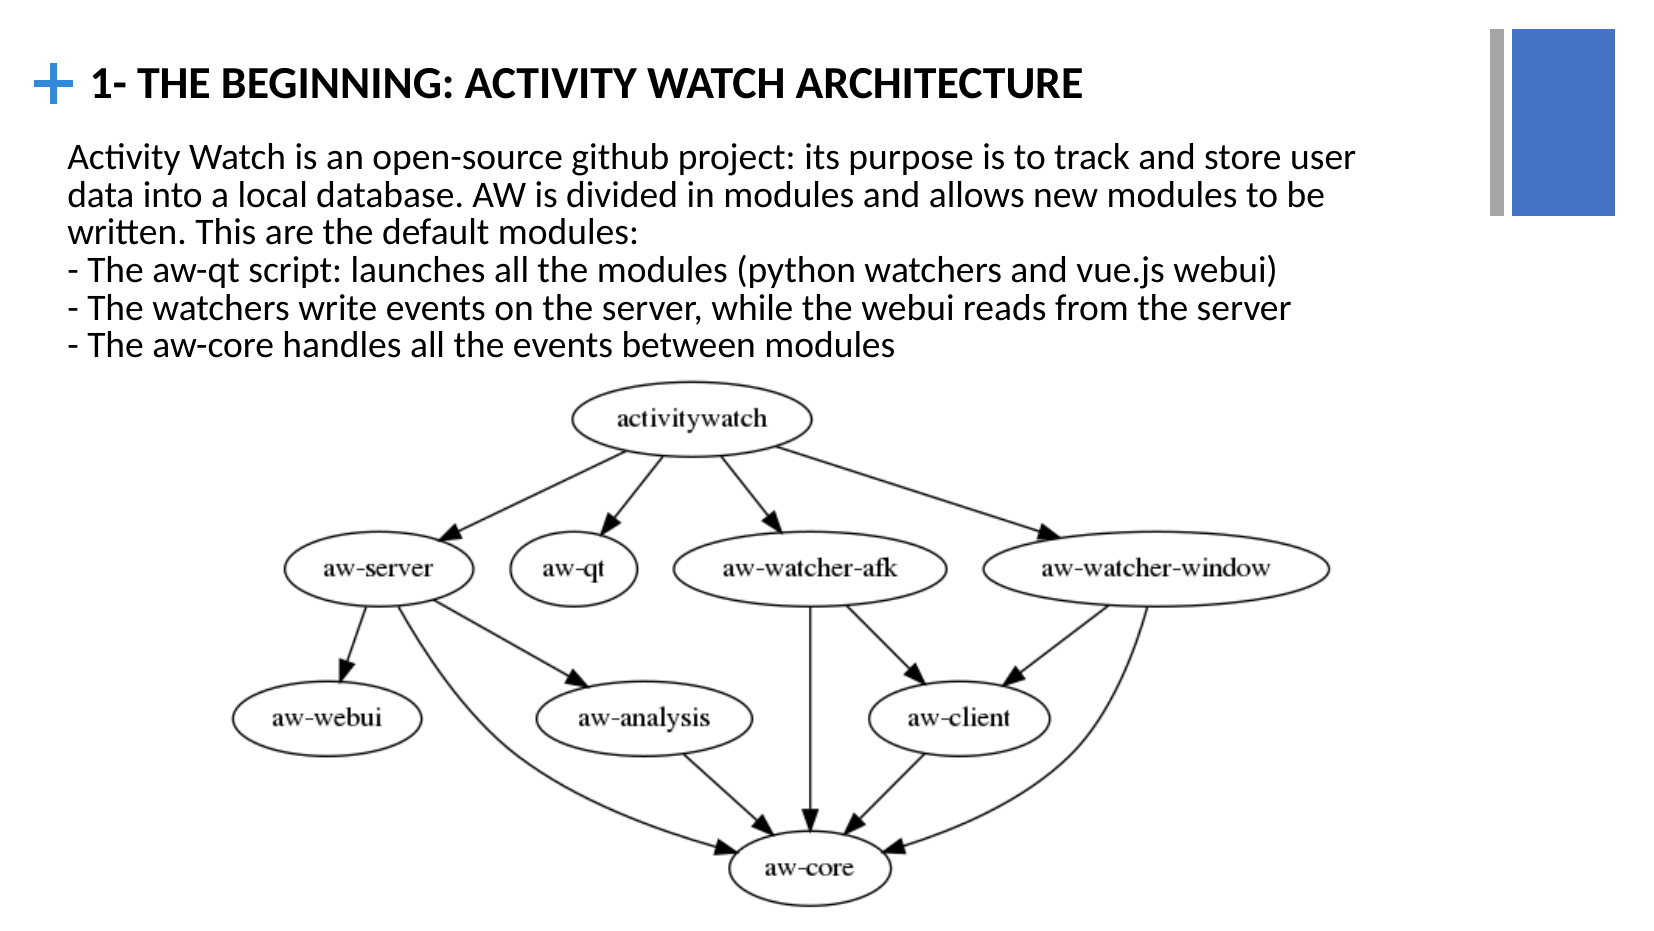

1- THE BEGINNING: ACTIVITY WATCH ARCHITECTURE
Activity Watch is an open-source github project: its purpose is to track and store user data into a local database. AW is divided in modules and allows new modules to be written. This are the default modules:
- The aw-qt script: launches all the modules (python watchers and vue.js webui)
- The watchers write events on the server, while the webui reads from the server
- The aw-core handles all the events between modules